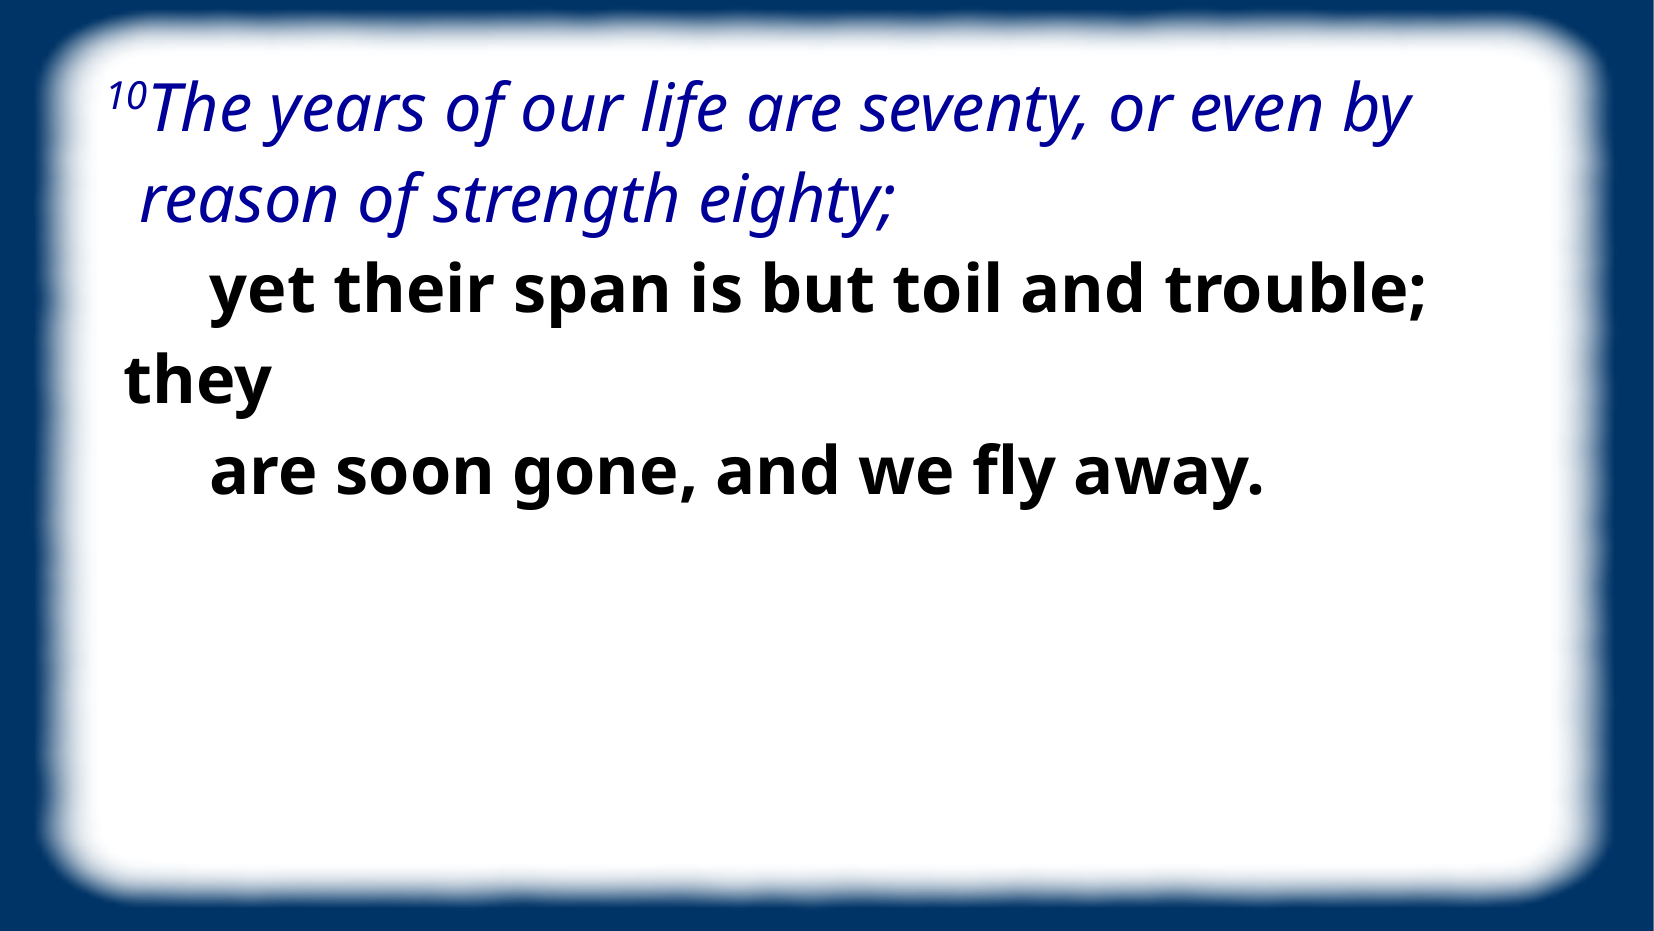

10The years of our life are seventy, or even by
 reason of strength eighty;
 yet their span is but toil and trouble; they
 are soon gone, and we fly away.